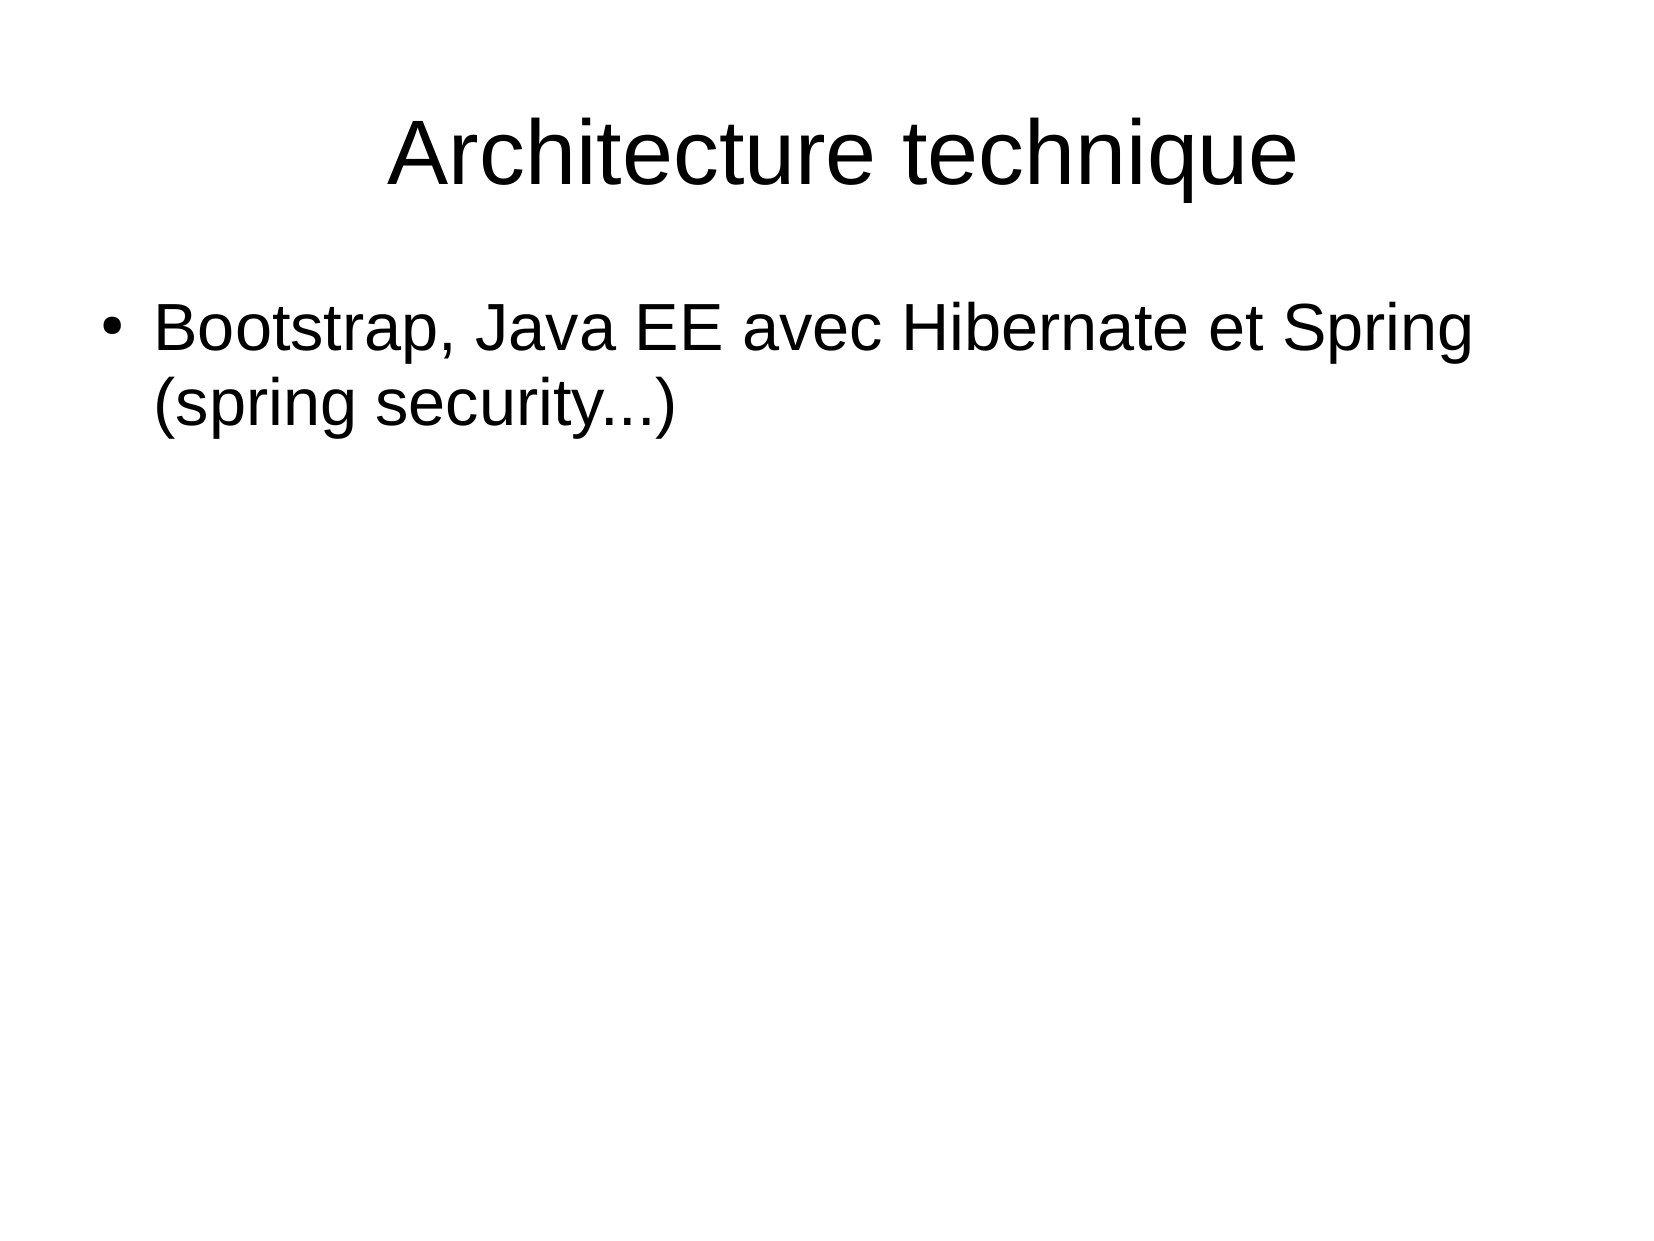

# Architecture technique
Bootstrap, Java EE avec Hibernate et Spring (spring security...)